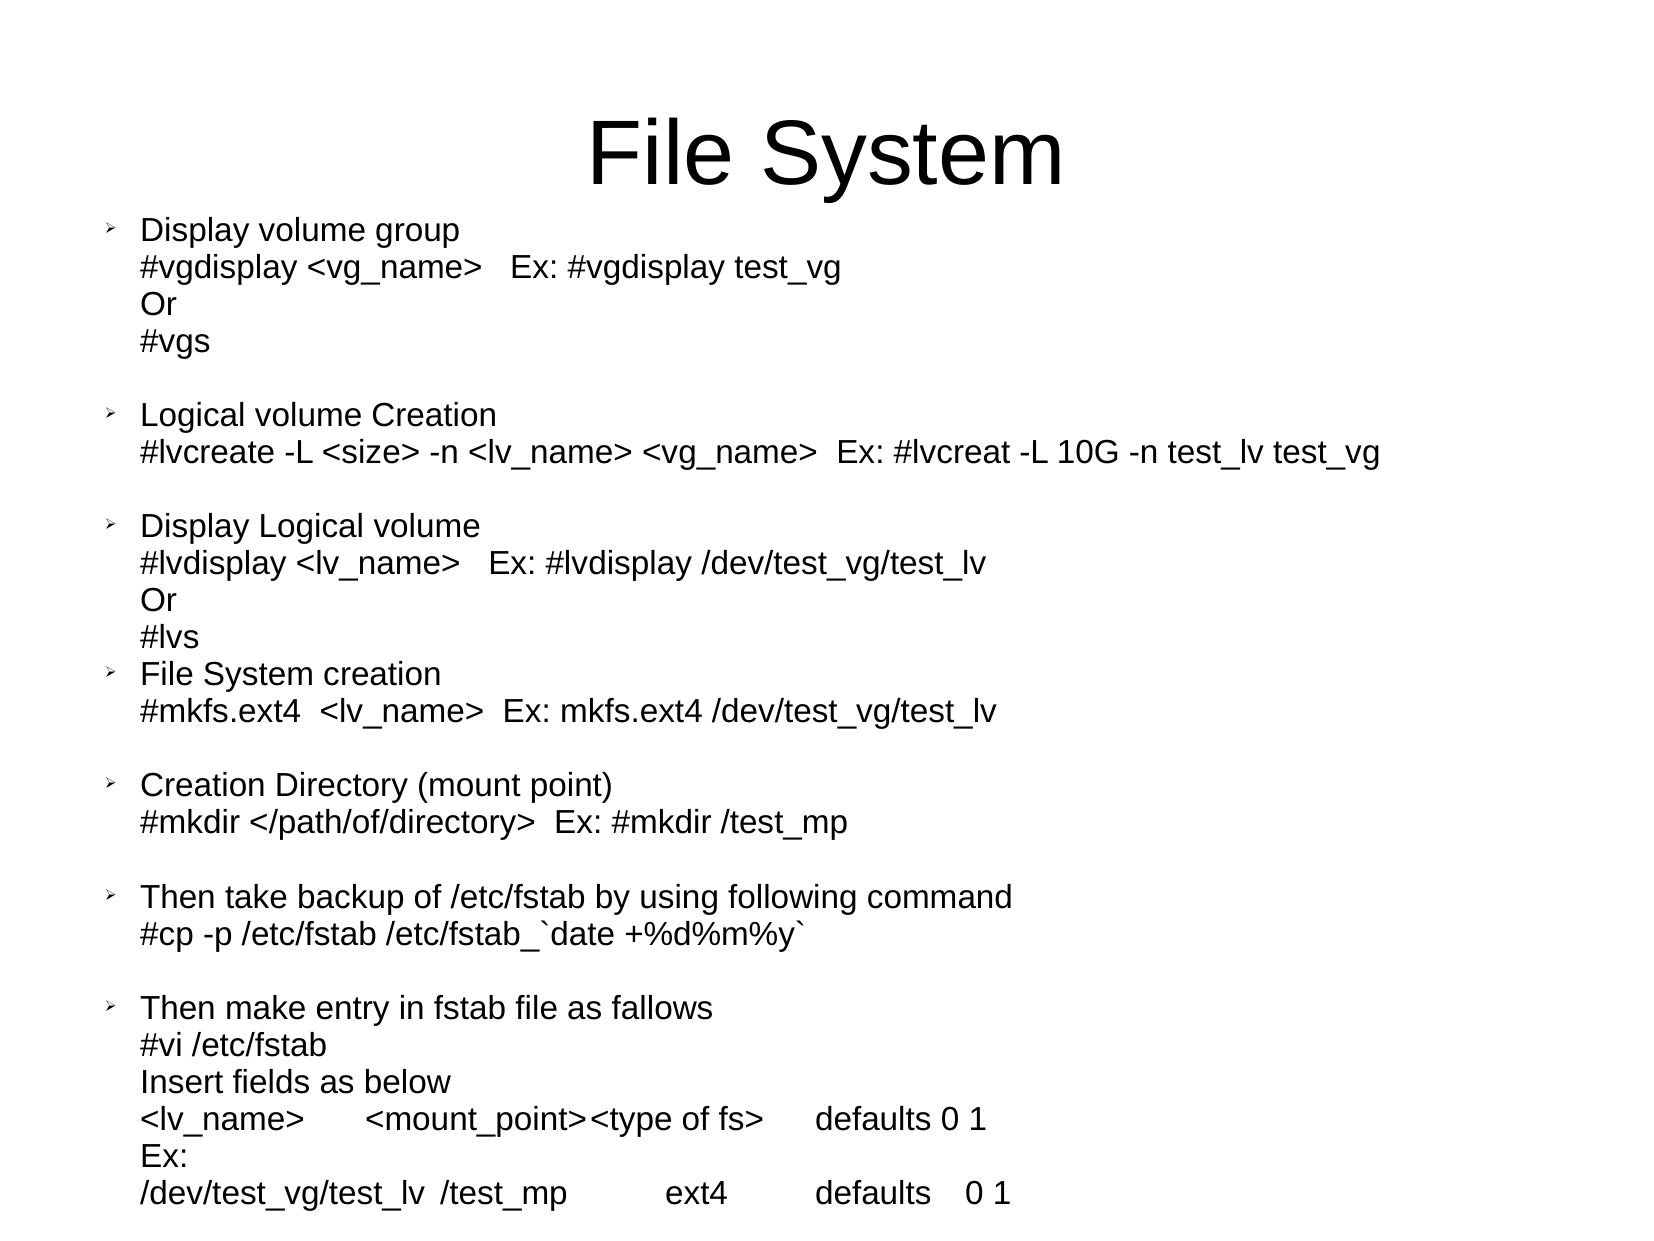

# File System
Display volume group
#vgdisplay <vg_name> Ex: #vgdisplay test_vg
Or
#vgs
Logical volume Creation
#lvcreate -L <size> -n <lv_name> <vg_name> Ex: #lvcreat -L 10G -n test_lv test_vg
Display Logical volume
#lvdisplay <lv_name> Ex: #lvdisplay /dev/test_vg/test_lv
Or
#lvs
File System creation
#mkfs.ext4 <lv_name> Ex: mkfs.ext4 /dev/test_vg/test_lv
Creation Directory (mount point)
#mkdir </path/of/directory> Ex: #mkdir /test_mp
Then take backup of /etc/fstab by using following command
#cp -p /etc/fstab /etc/fstab_`date +%d%m%y`
Then make entry in fstab file as fallows
#vi /etc/fstab
Insert fields as below
<lv_name>	<mount_point>	<type of fs>	defaults 0 1
Ex:
/dev/test_vg/test_lv	/test_mp		ext4		defaults	0 1